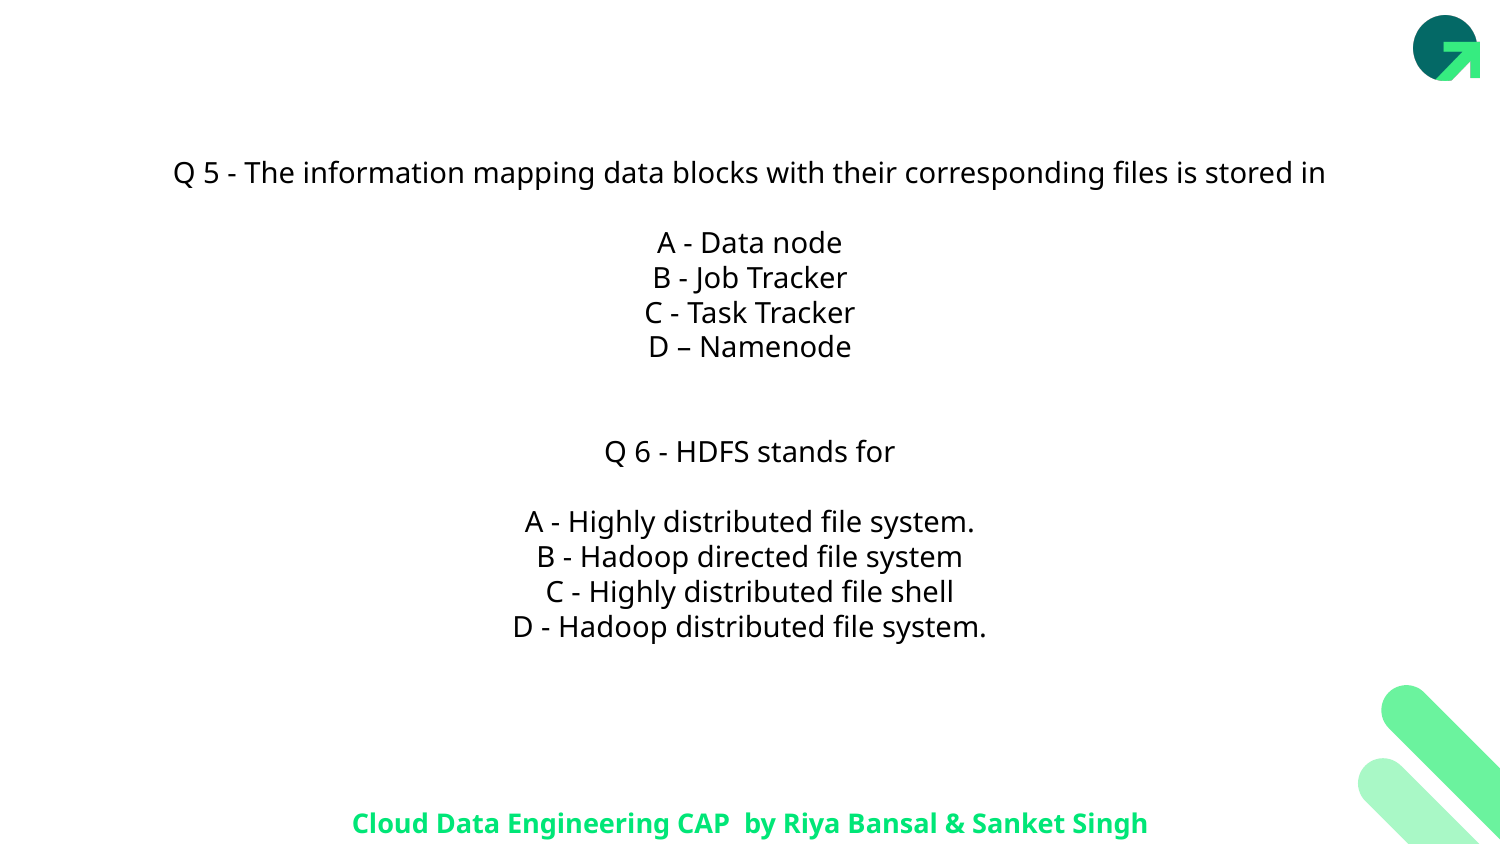

# Q 5 - The information mapping data blocks with their corresponding files is stored in A - Data node B - Job Tracker C - Task Tracker D – Namenode Q 6 - HDFS stands for A - Highly distributed file system. B - Hadoop directed file system C - Highly distributed file shell D - Hadoop distributed file system.
Cloud Data Engineering CAP by Riya Bansal & Sanket Singh